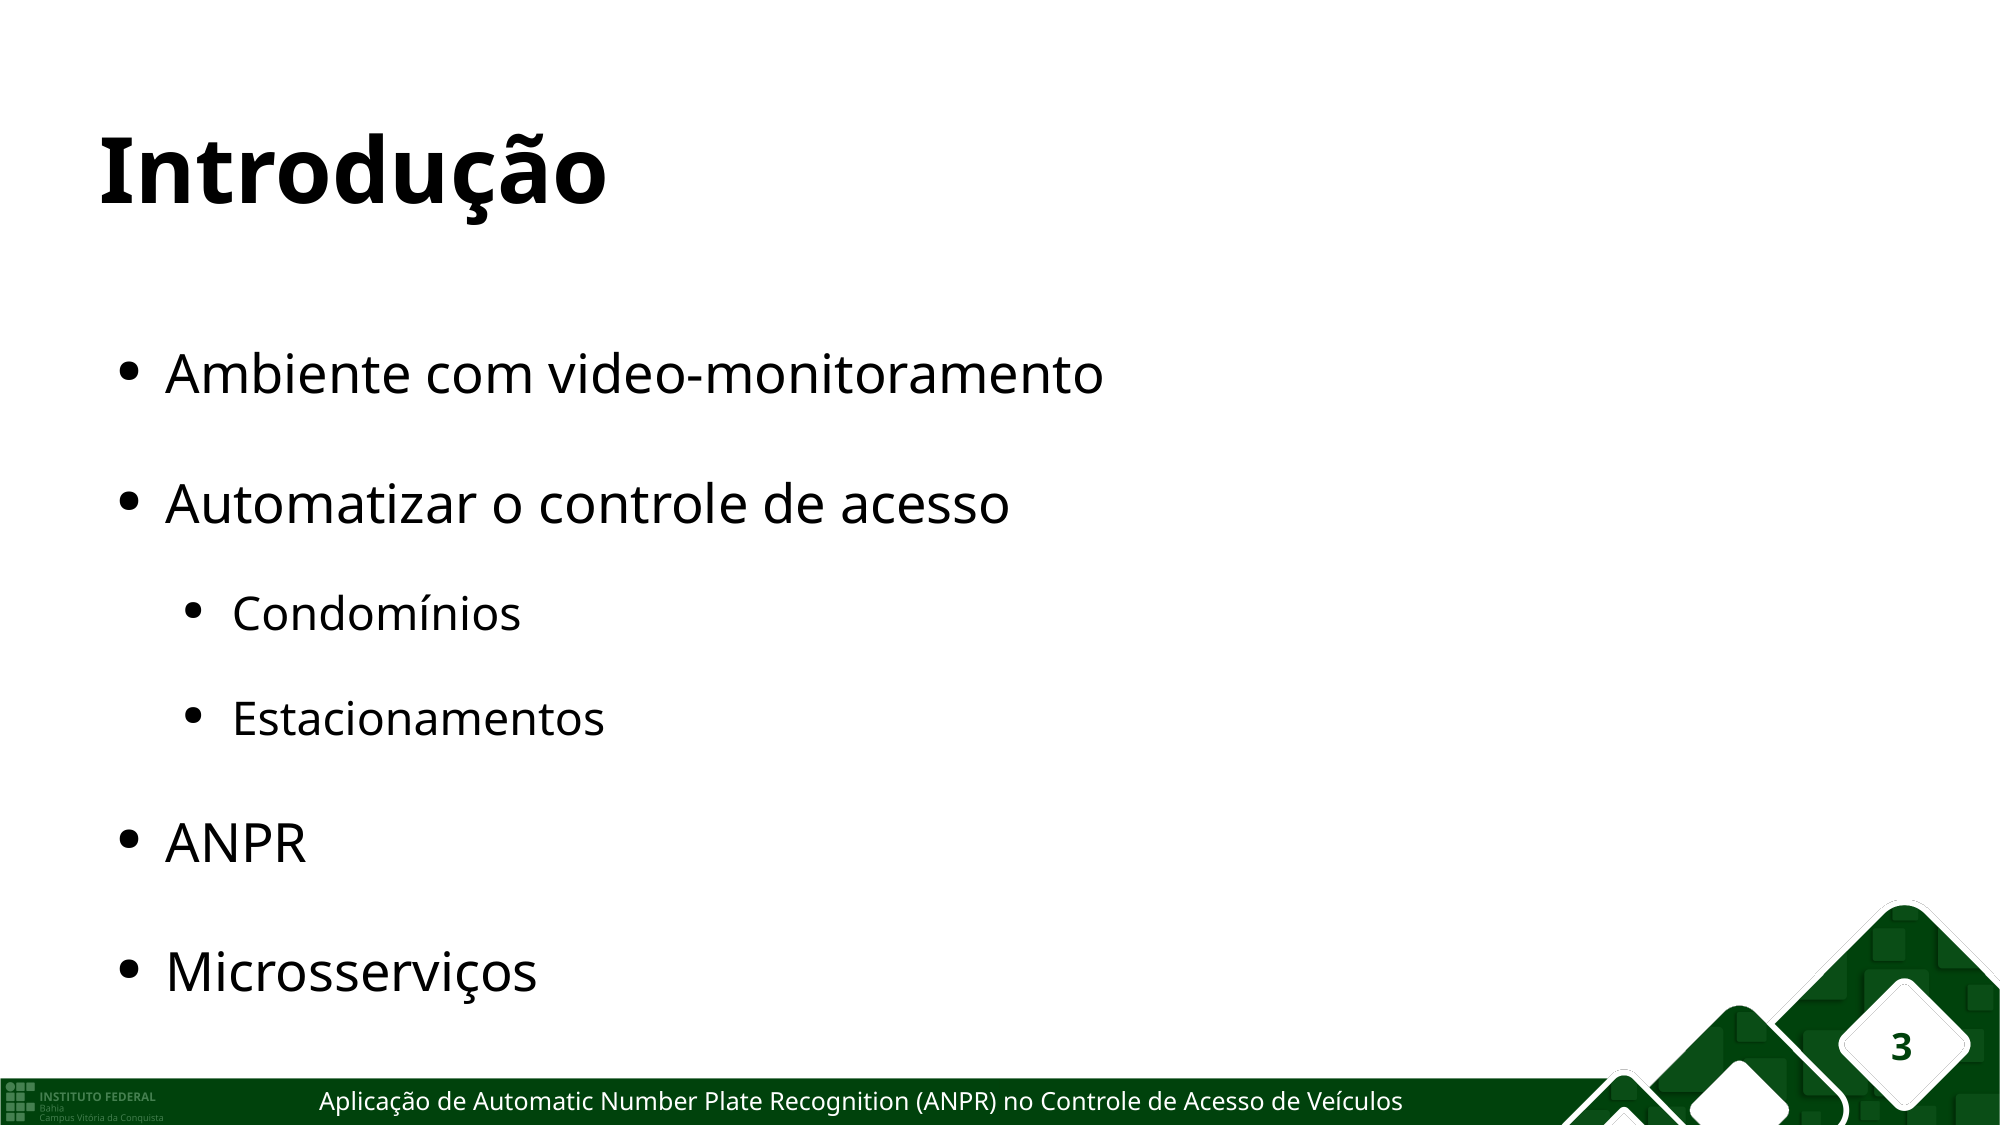

# Introdução
Ambiente com video-monitoramento
Automatizar o controle de acesso
Condomínios
Estacionamentos
ANPR
Microsserviços